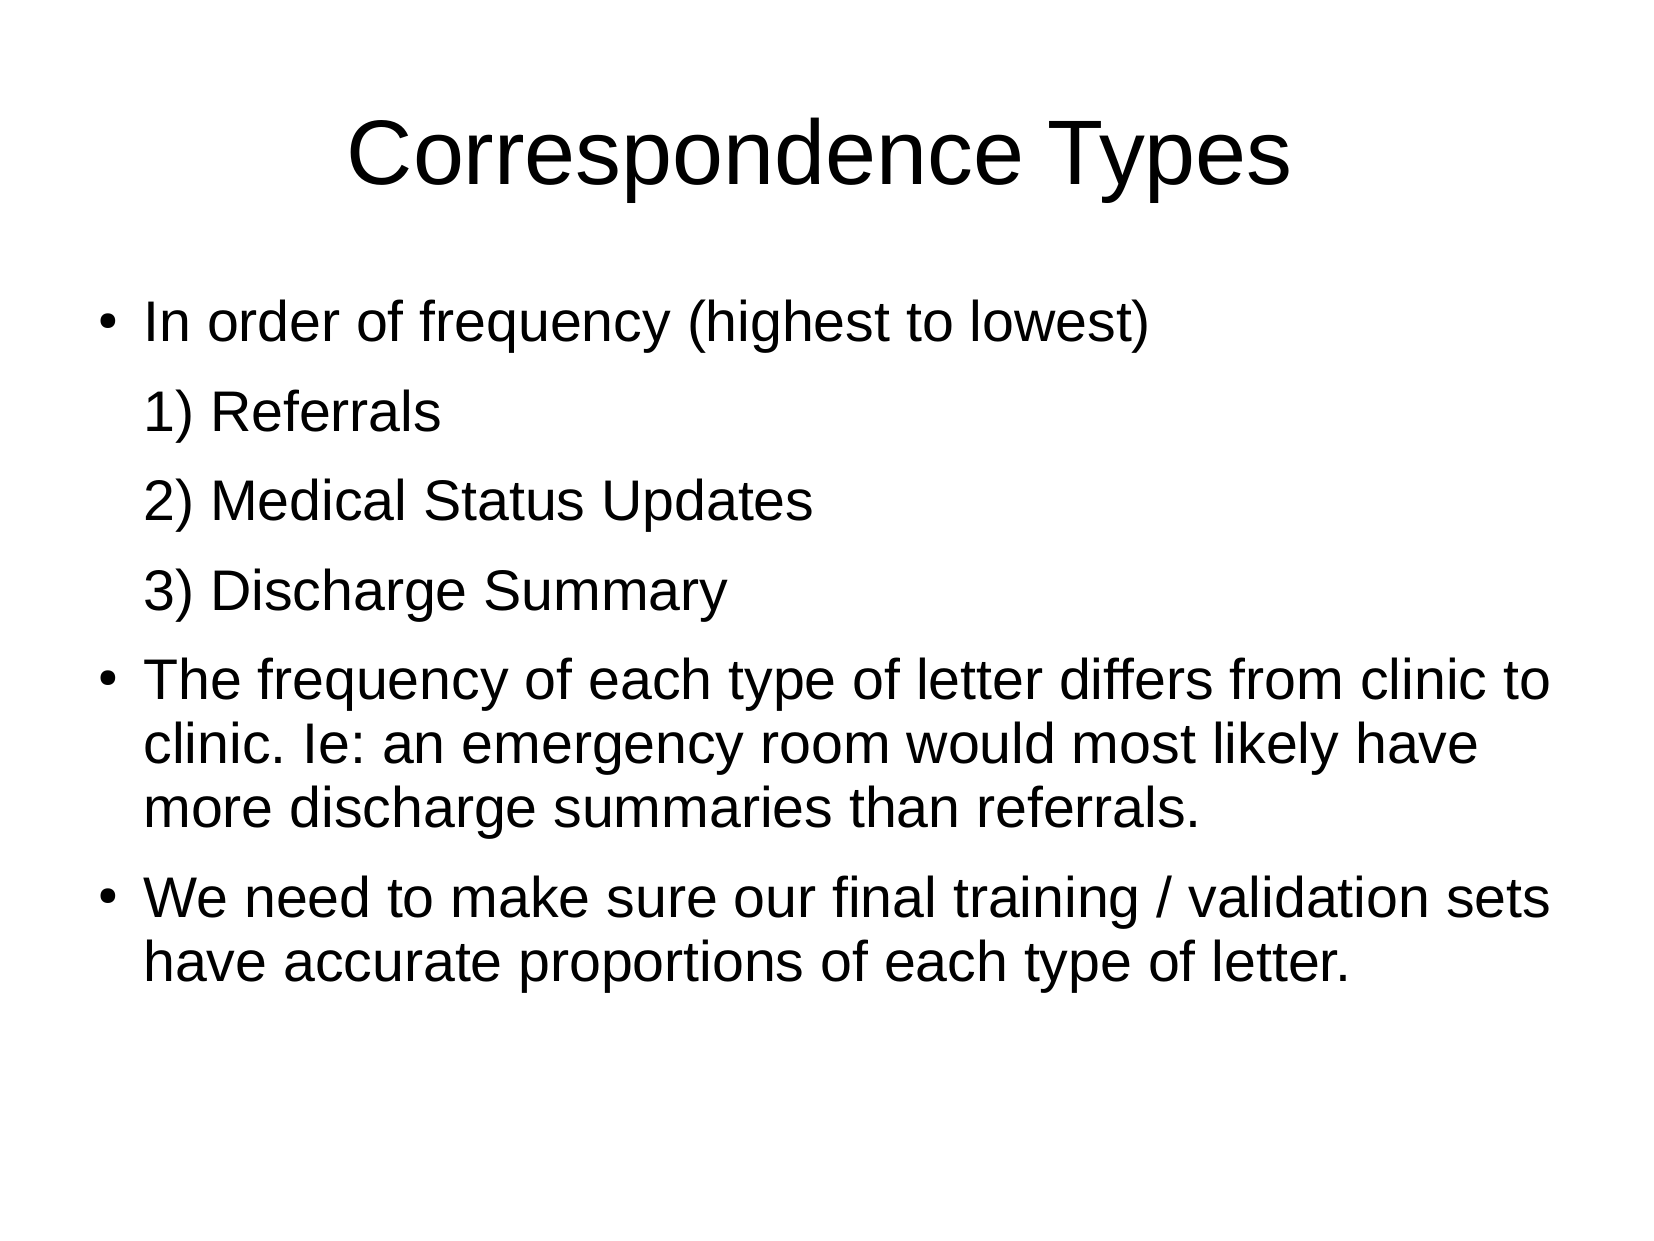

# Correspondence Types
In order of frequency (highest to lowest)
1) Referrals
2) Medical Status Updates
3) Discharge Summary
The frequency of each type of letter differs from clinic to clinic. Ie: an emergency room would most likely have more discharge summaries than referrals.
We need to make sure our final training / validation sets have accurate proportions of each type of letter.